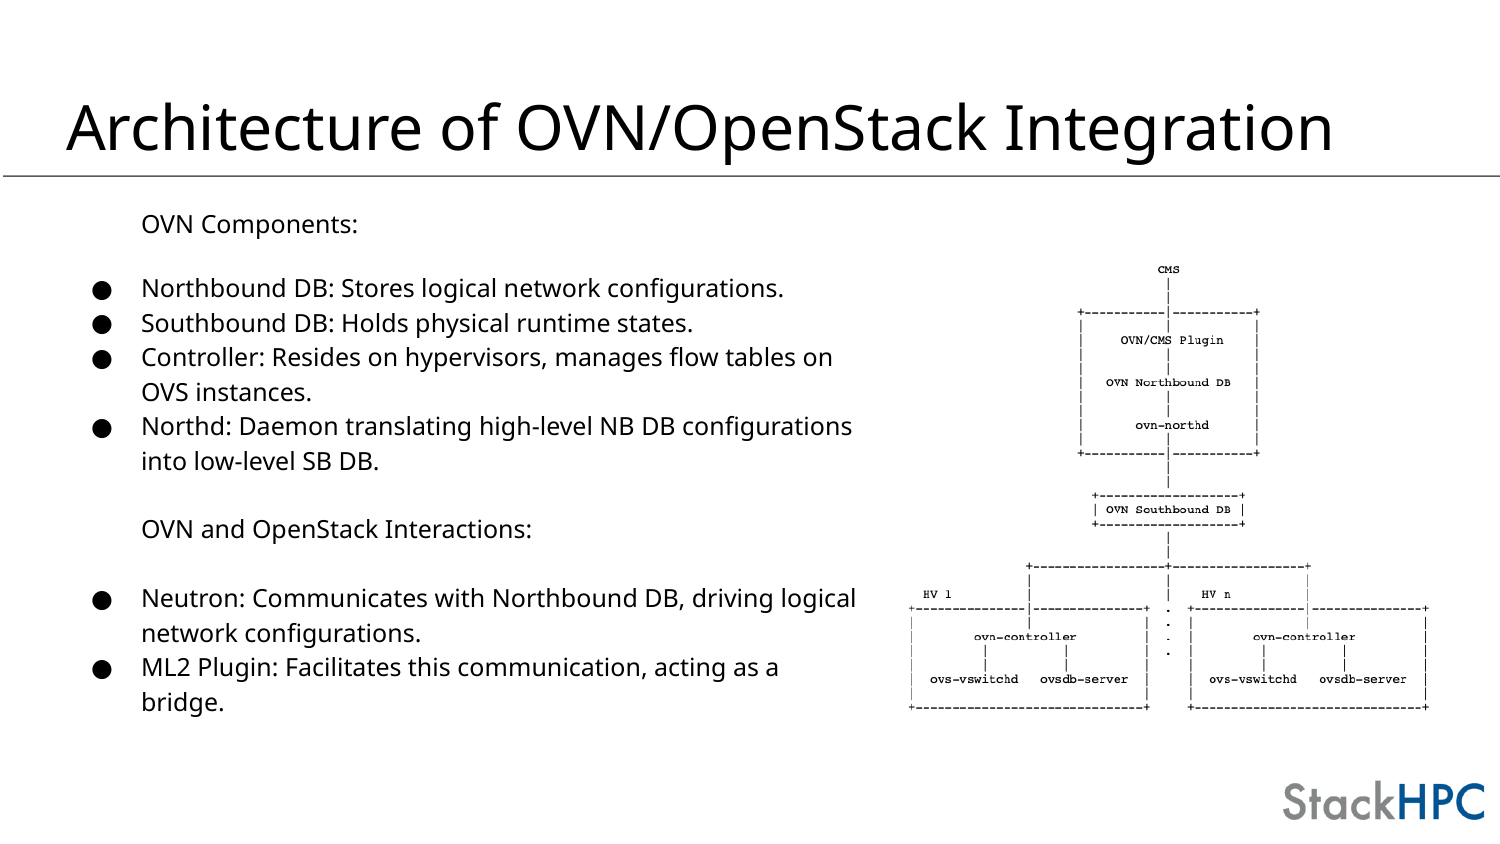

# Architecture of OVN/OpenStack Integration
OVN Components:
Northbound DB: Stores logical network configurations.
Southbound DB: Holds physical runtime states.
Controller: Resides on hypervisors, manages flow tables on OVS instances.
Northd: Daemon translating high-level NB DB configurations into low-level SB DB.
OVN and OpenStack Interactions:
Neutron: Communicates with Northbound DB, driving logical network configurations.
ML2 Plugin: Facilitates this communication, acting as a bridge.